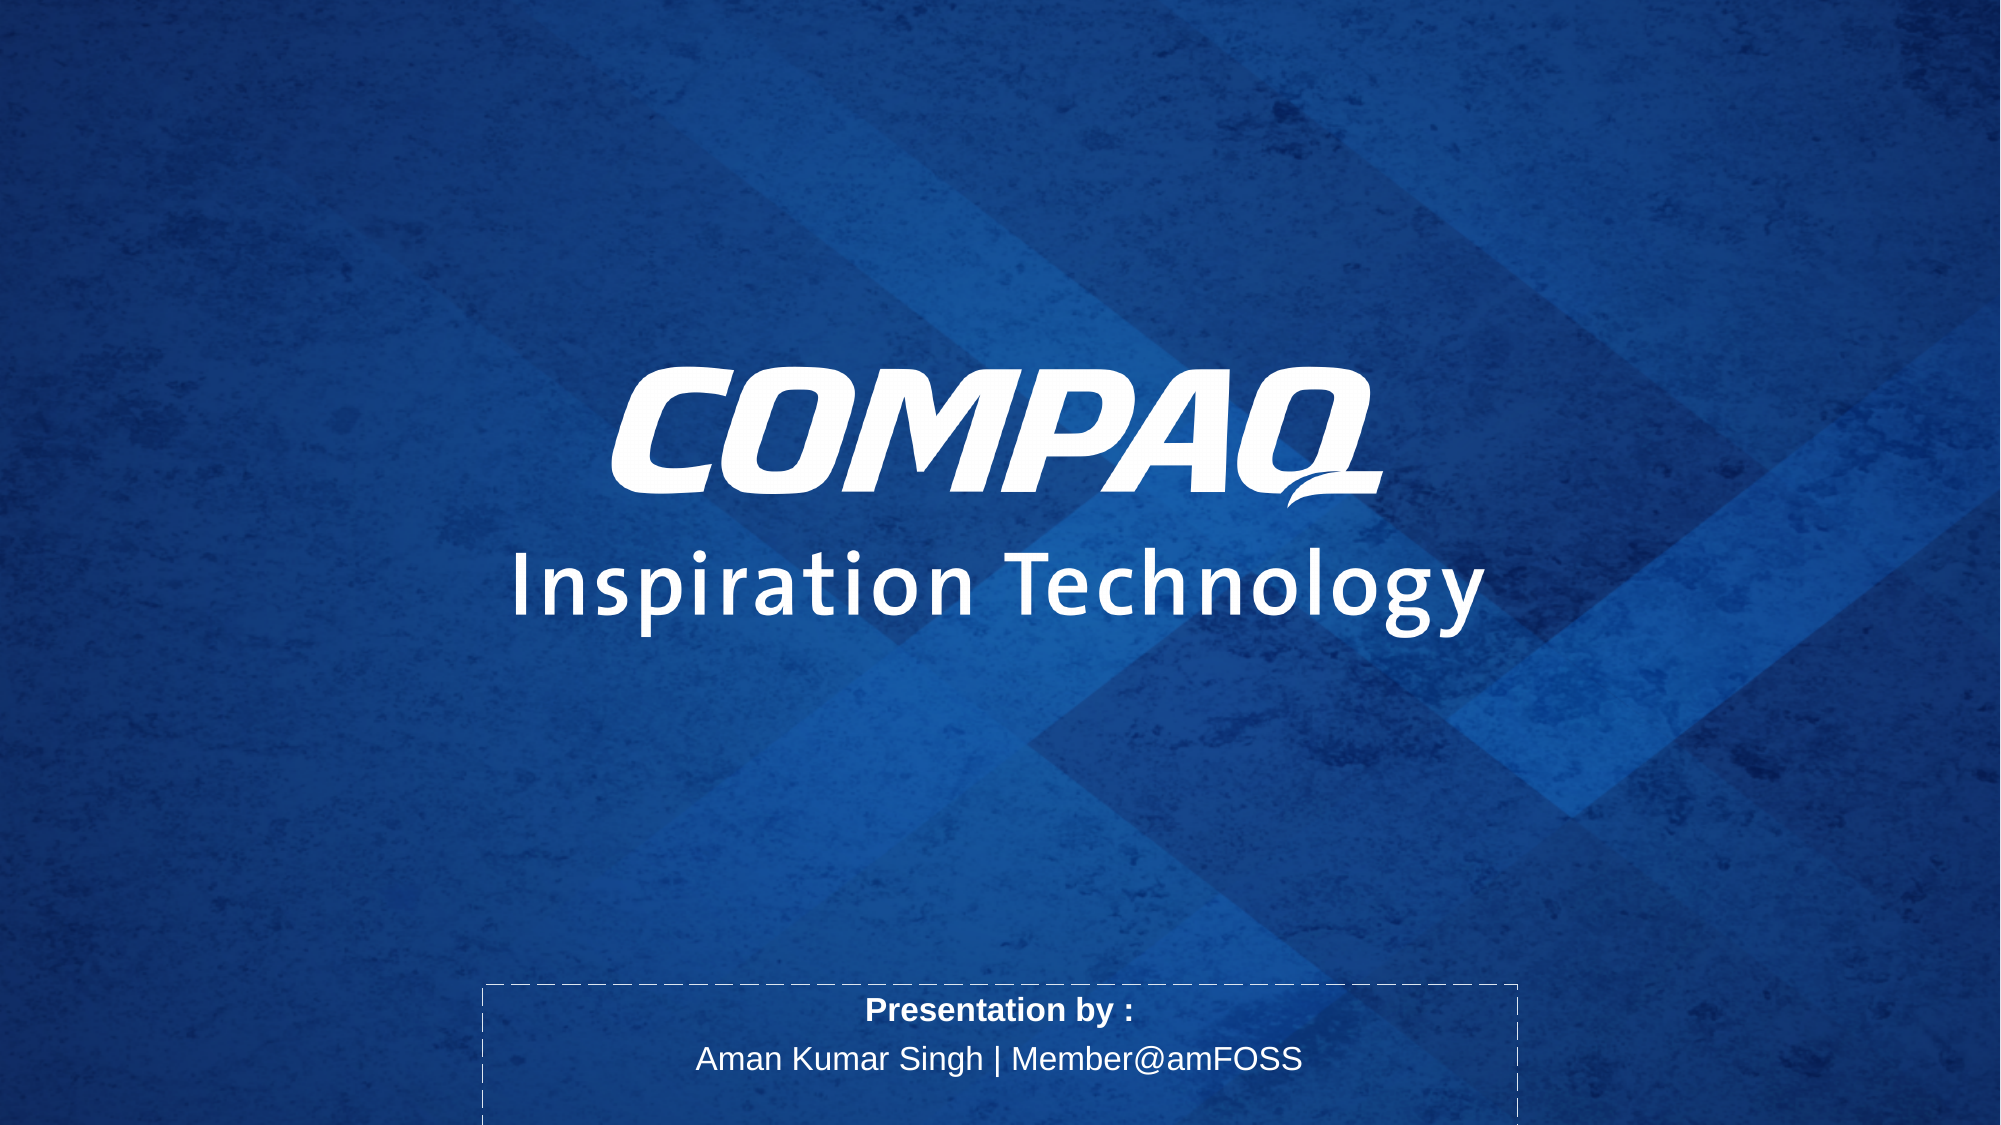

Presentation by :
Aman Kumar Singh | Member@amFOSS